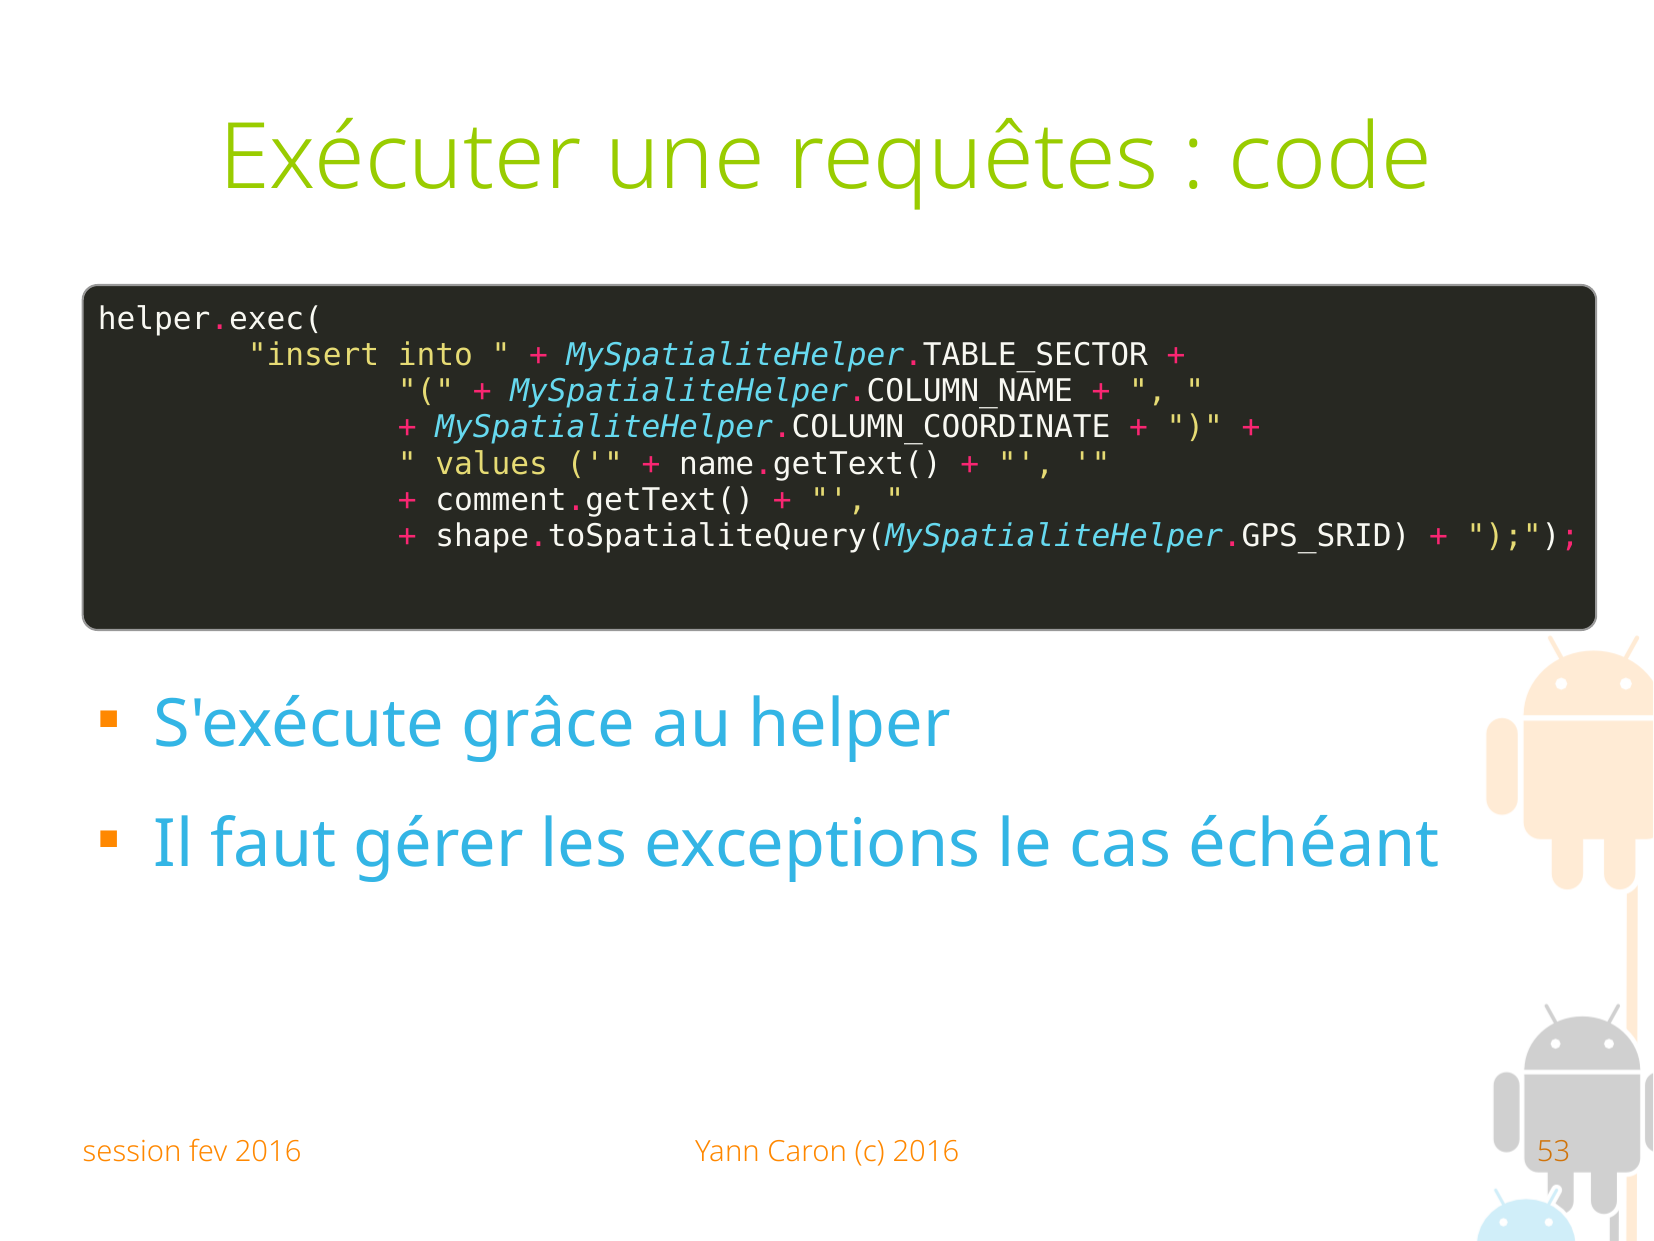

# Exécuter une requêtes : code
helper.exec(
 "insert into " + MySpatialiteHelper.TABLE_SECTOR +
 "(" + MySpatialiteHelper.COLUMN_NAME + ", "
 + MySpatialiteHelper.COLUMN_COORDINATE + ")" +
 " values ('" + name.getText() + "', '"
 + comment.getText() + "', "
 + shape.toSpatialiteQuery(MySpatialiteHelper.GPS_SRID) + ");");
S'exécute grâce au helper
Il faut gérer les exceptions le cas échéant
session fev 2016
Yann Caron (c) 2016
53